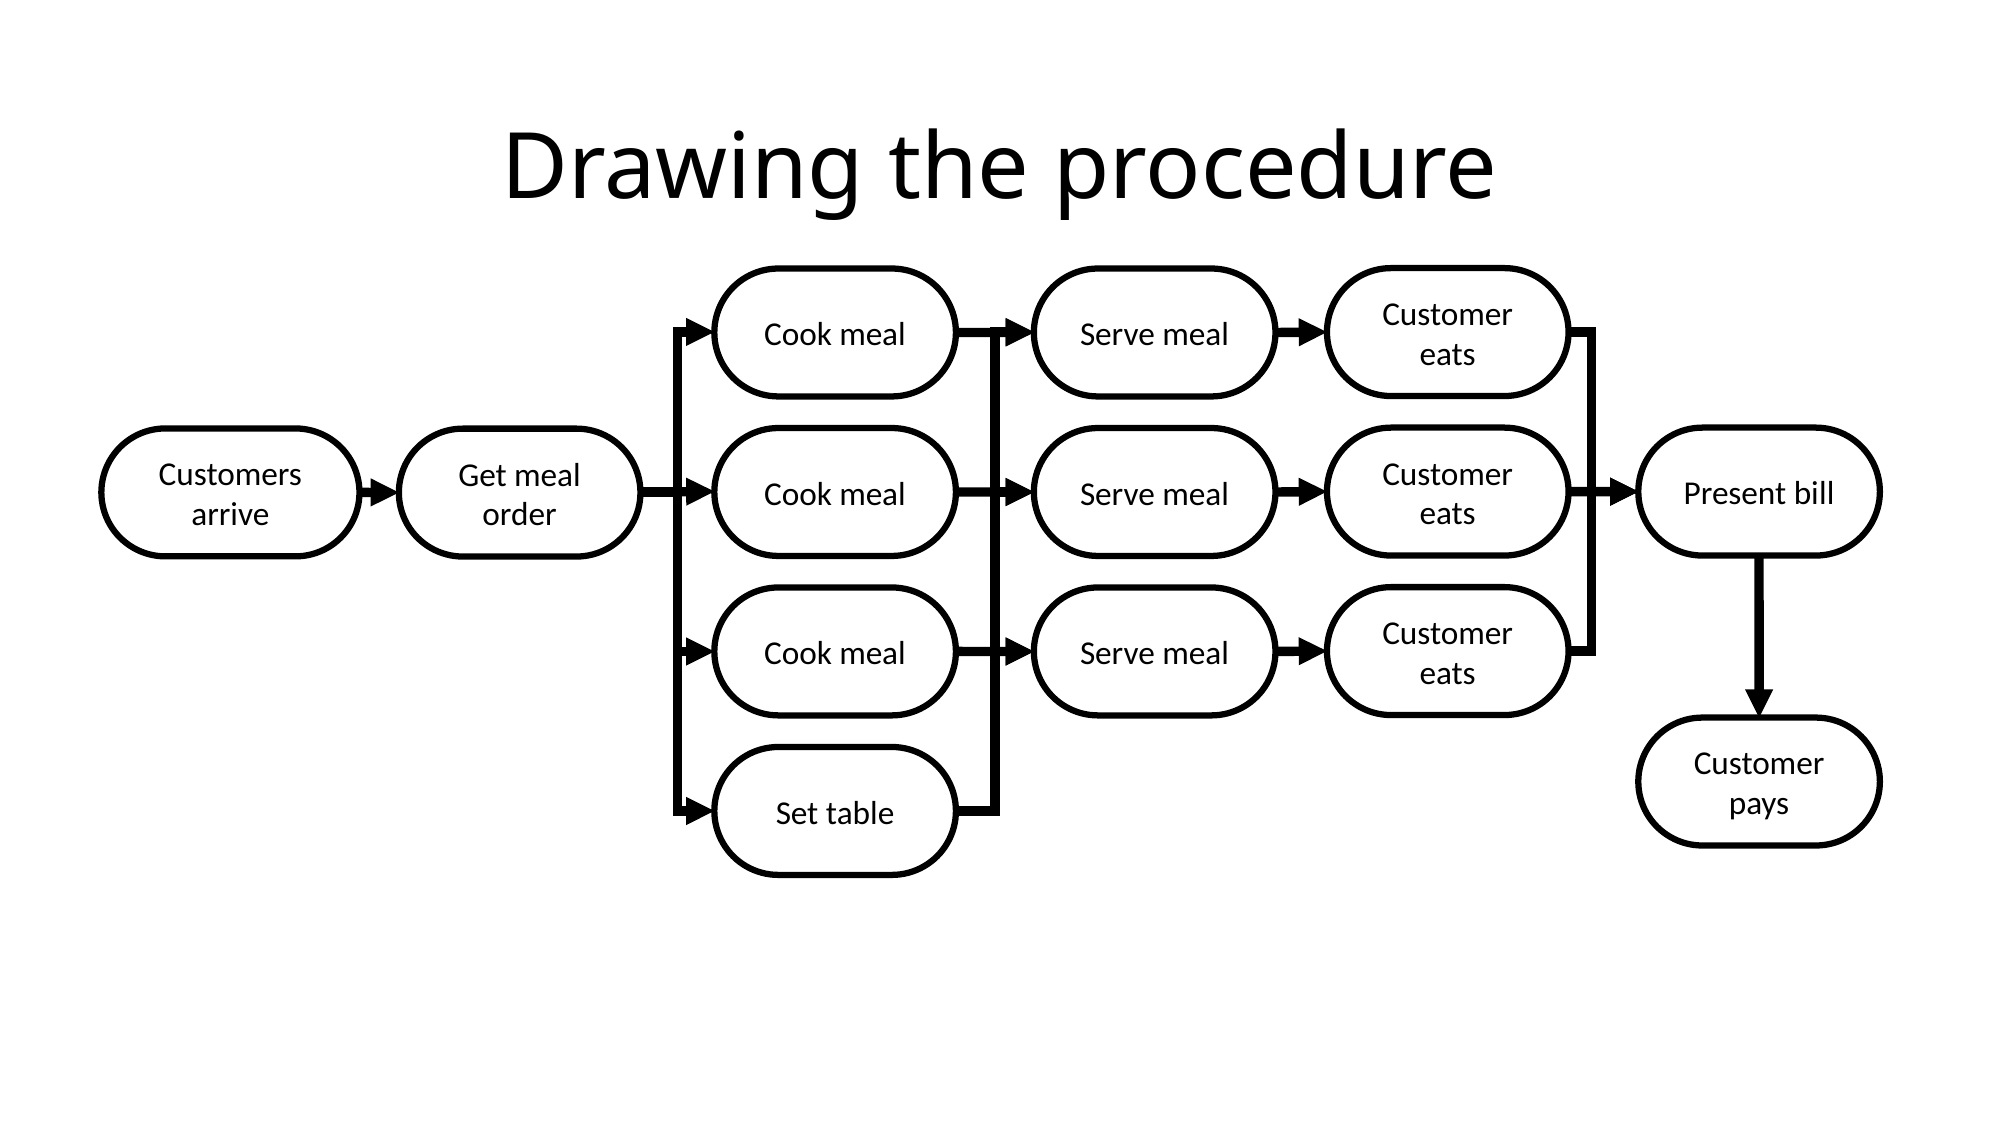

# Drawing the procedure
Customer eats
Cook meal
Serve meal
Customer eats
Present bill
Cook meal
Serve meal
Customers arrive
Get meal order
Customer eats
Cook meal
Serve meal
Customer pays
Set table